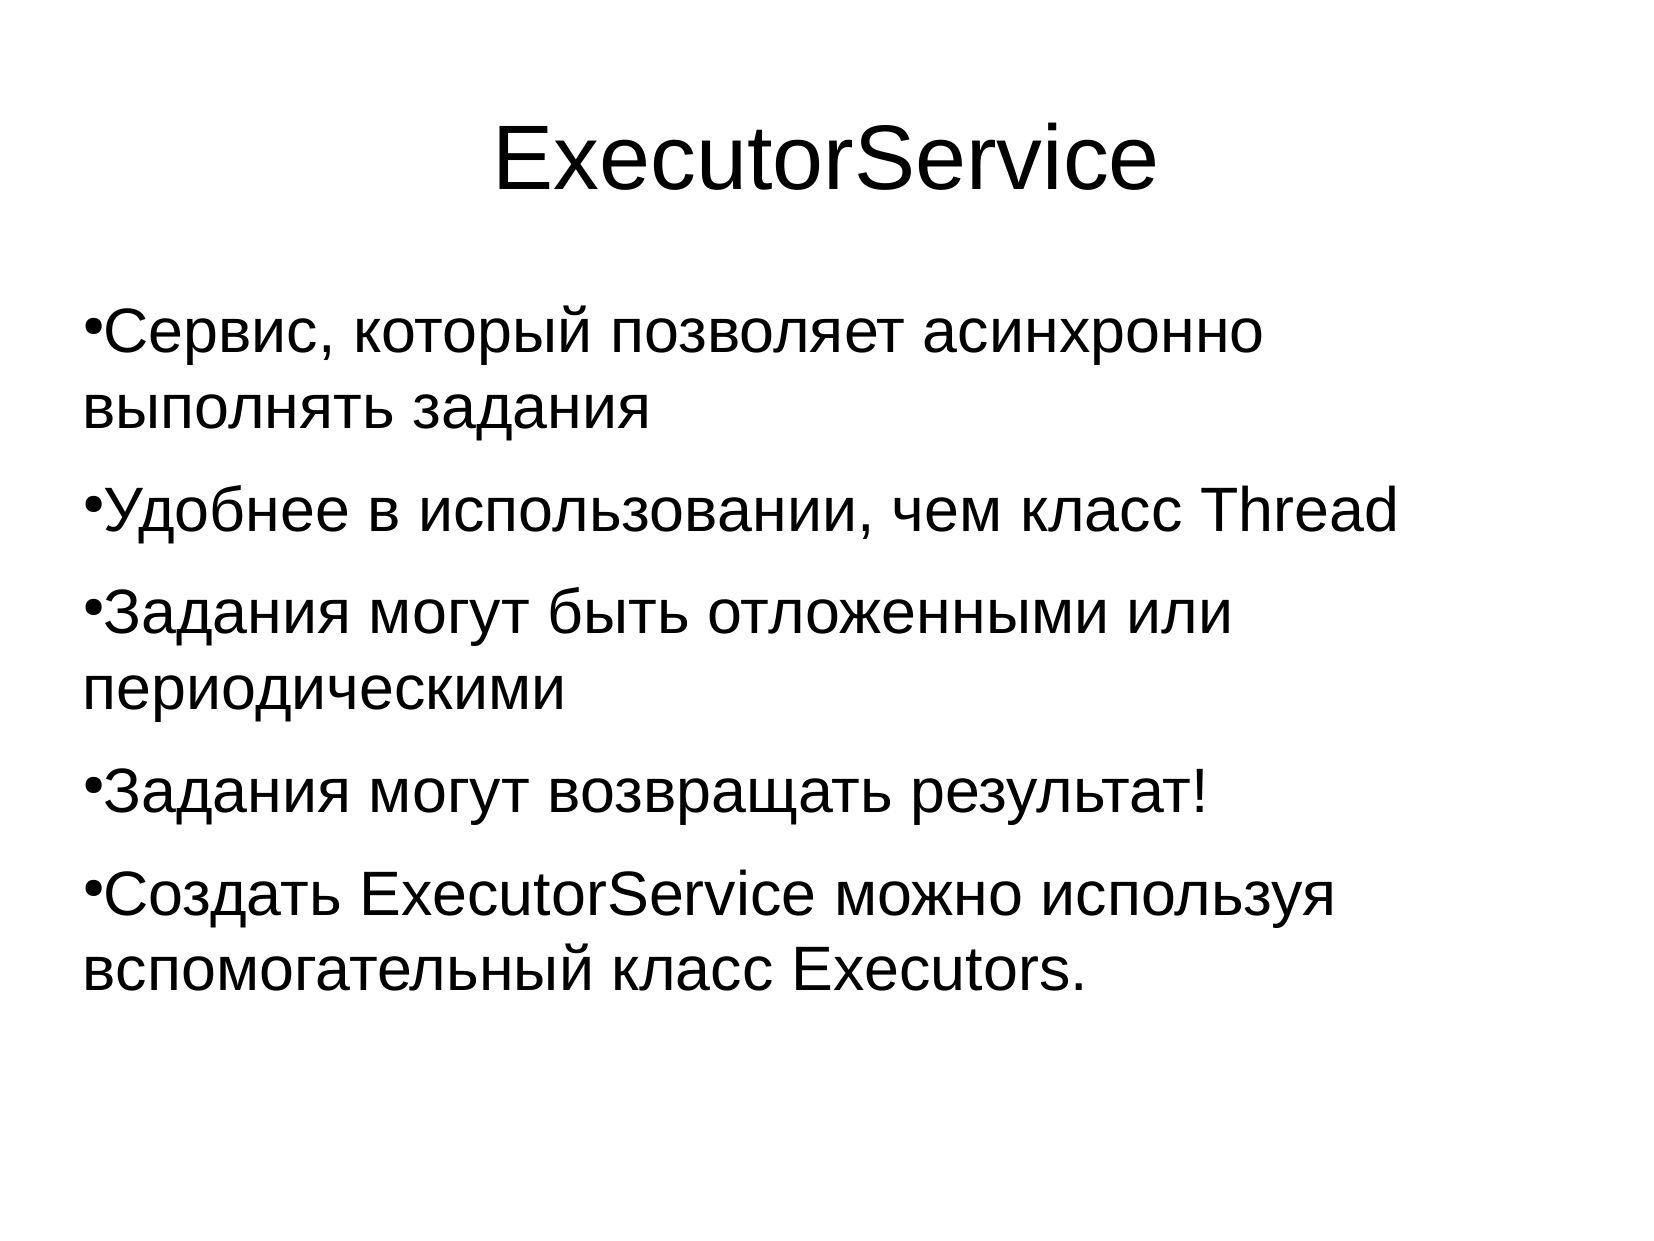

# ExecutorService
Сервис, который позволяет асинхронно выполнять задания
Удобнее в использовании, чем класс Thread
Задания могут быть отложенными или периодическими
Задания могут возвращать результат!
Создать ExecutorService можно используя вспомогательный класс Executors.